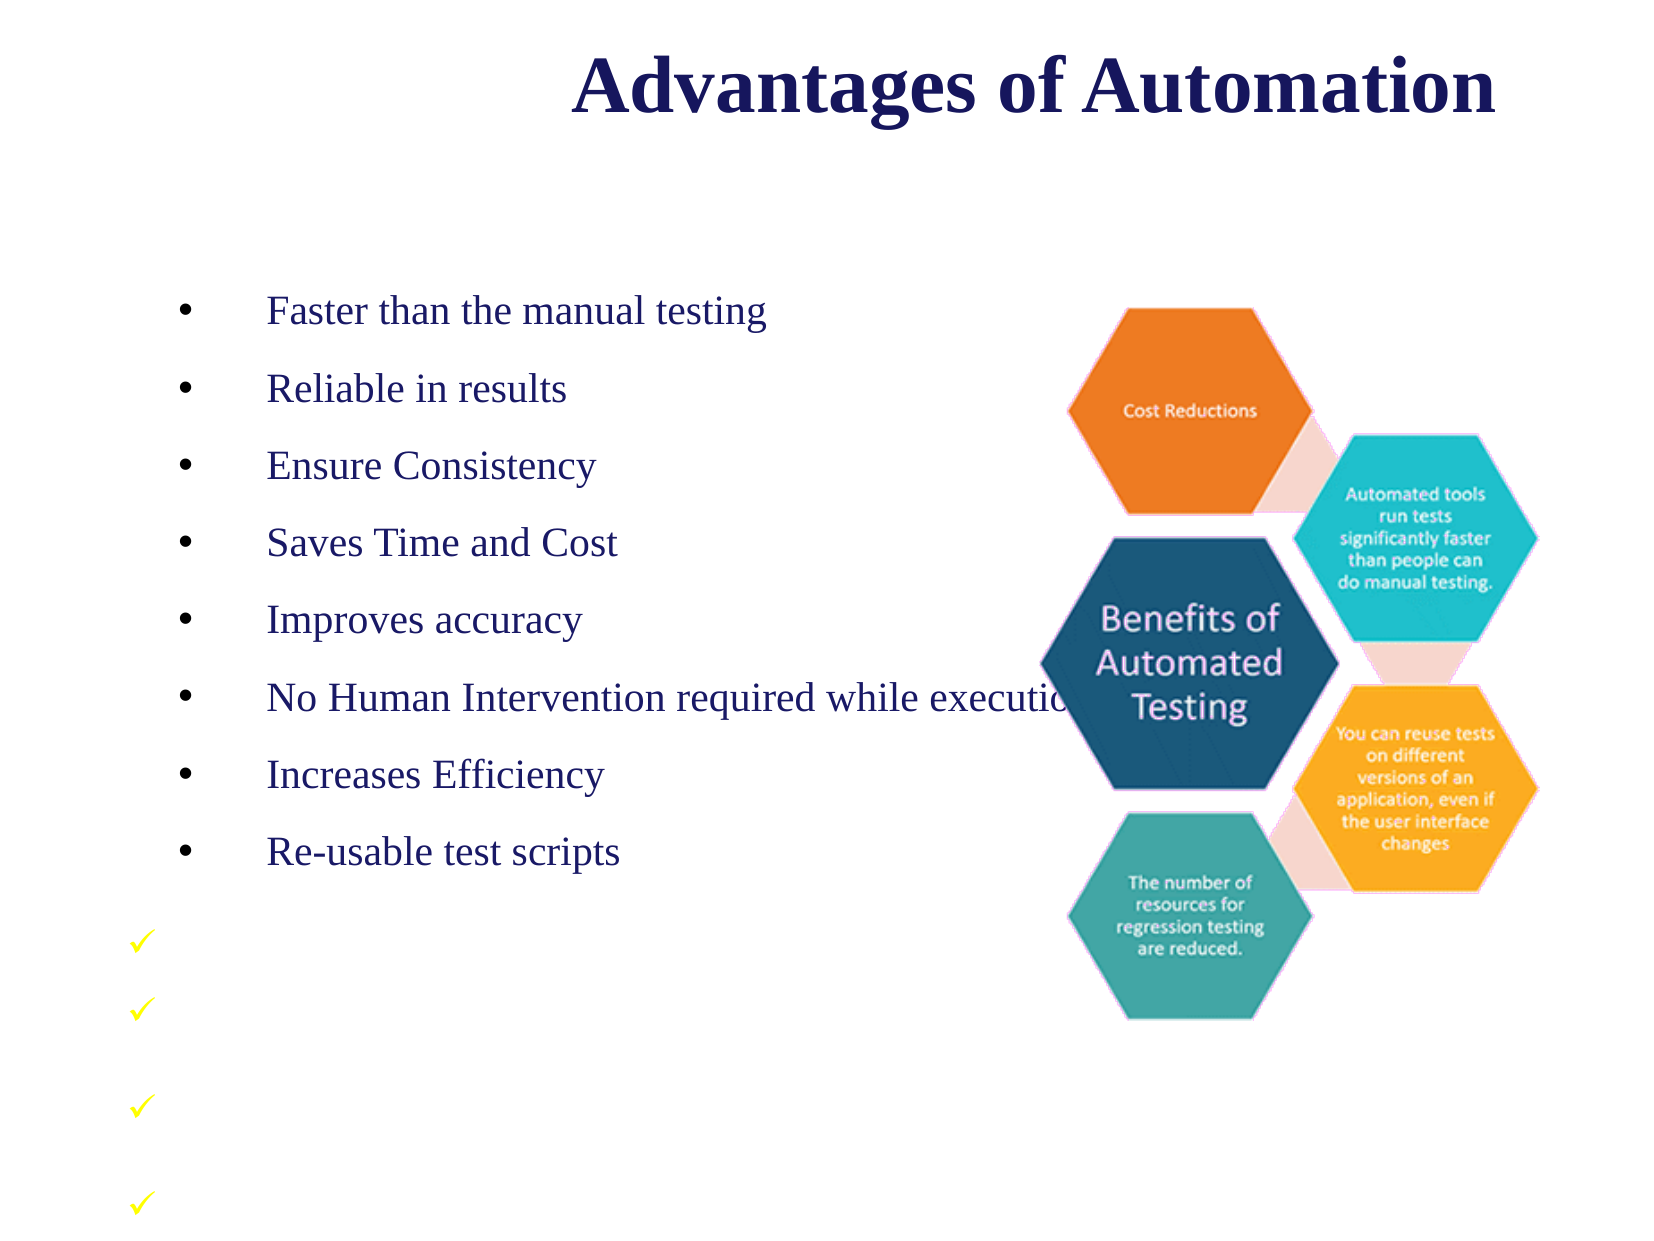

Advantages of Automation
 Faster than the manual testing
 Reliable in results
 Ensure Consistency
 Saves Time and Cost
 Improves accuracy
 No Human Intervention required while execution
 Increases Efficiency
 Re-usable test scripts